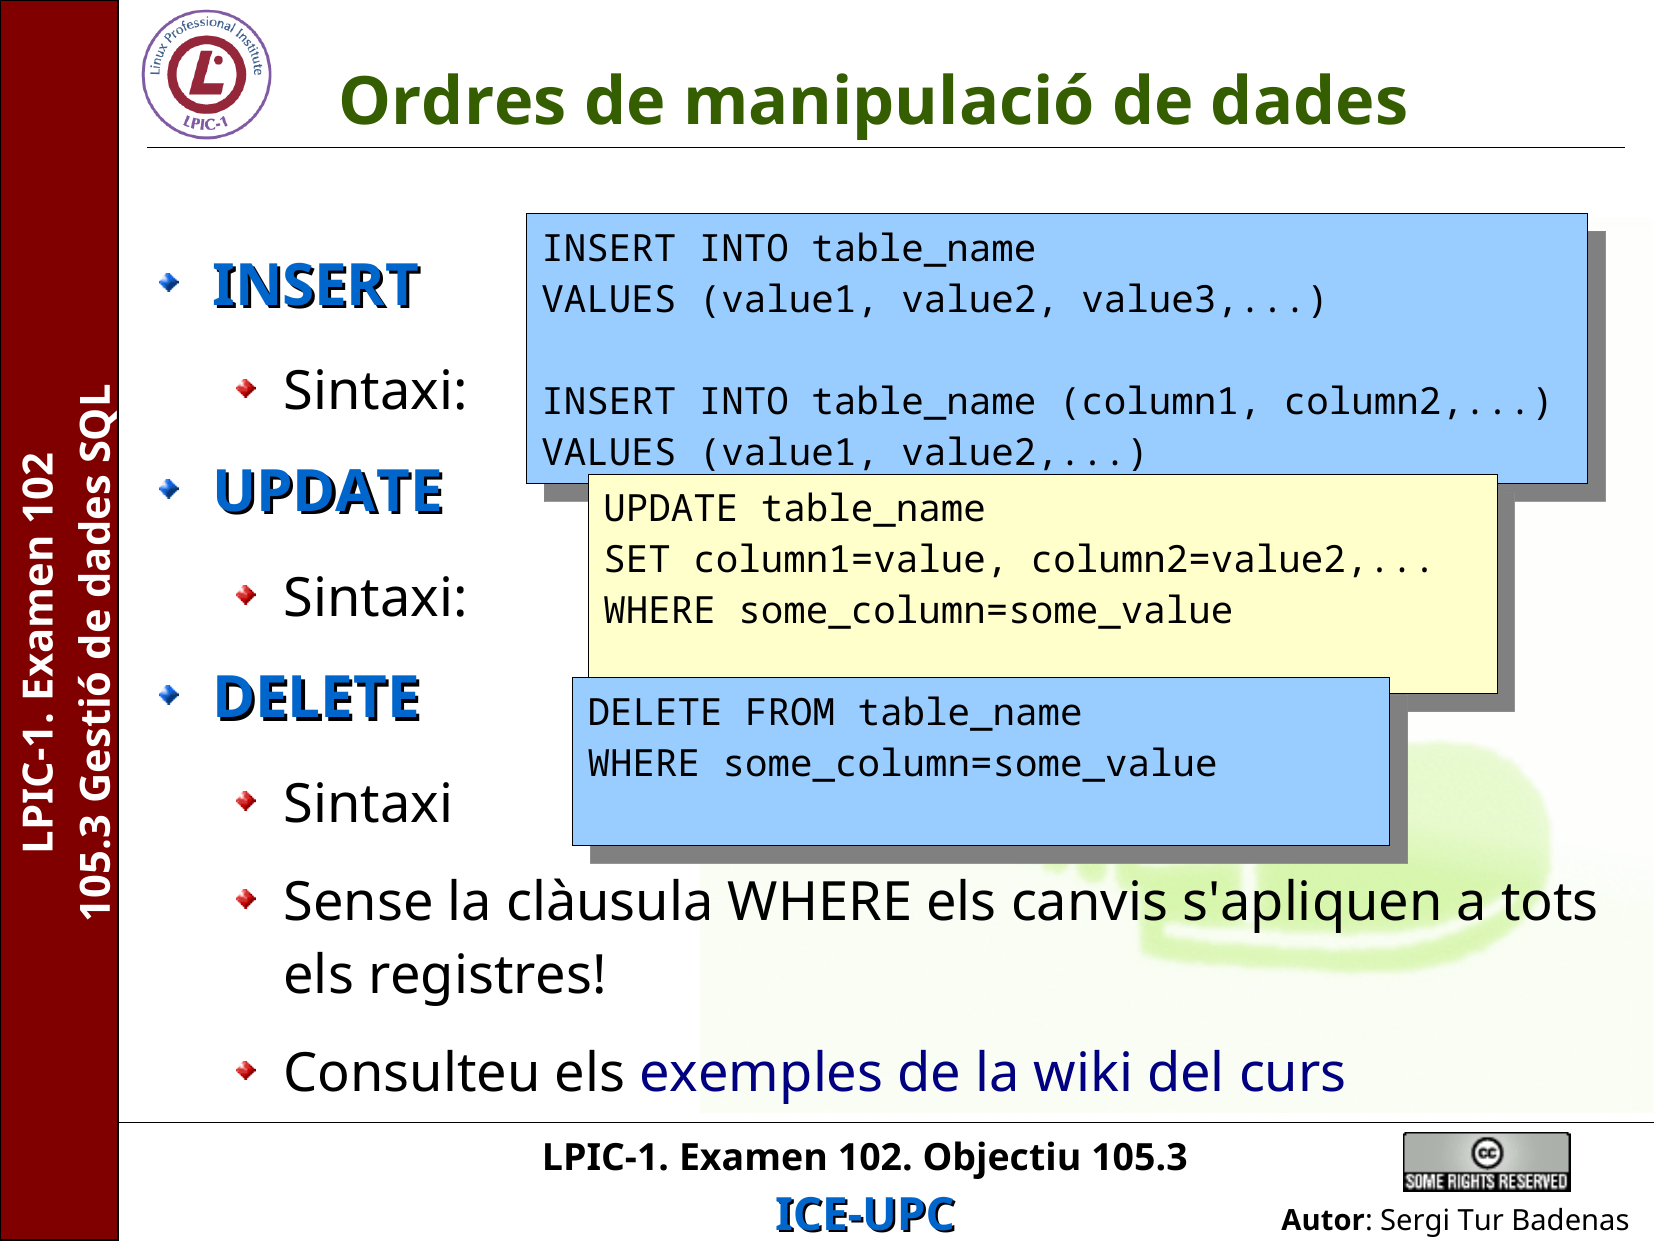

# Ordres de manipulació de dades
INSERT INTO table_name
VALUES (value1, value2, value3,...)
INSERT INTO table_name (column1, column2,...)
VALUES (value1, value2,...)
INSERT
Sintaxi:
UPDATE
Sintaxi:
DELETE
Sintaxi
Sense la clàusula WHERE els canvis s'apliquen a tots els registres!
Consulteu els exemples de la wiki del curs
UPDATE table_name
SET column1=value, column2=value2,...
WHERE some_column=some_value
DELETE FROM table_name
WHERE some_column=some_value